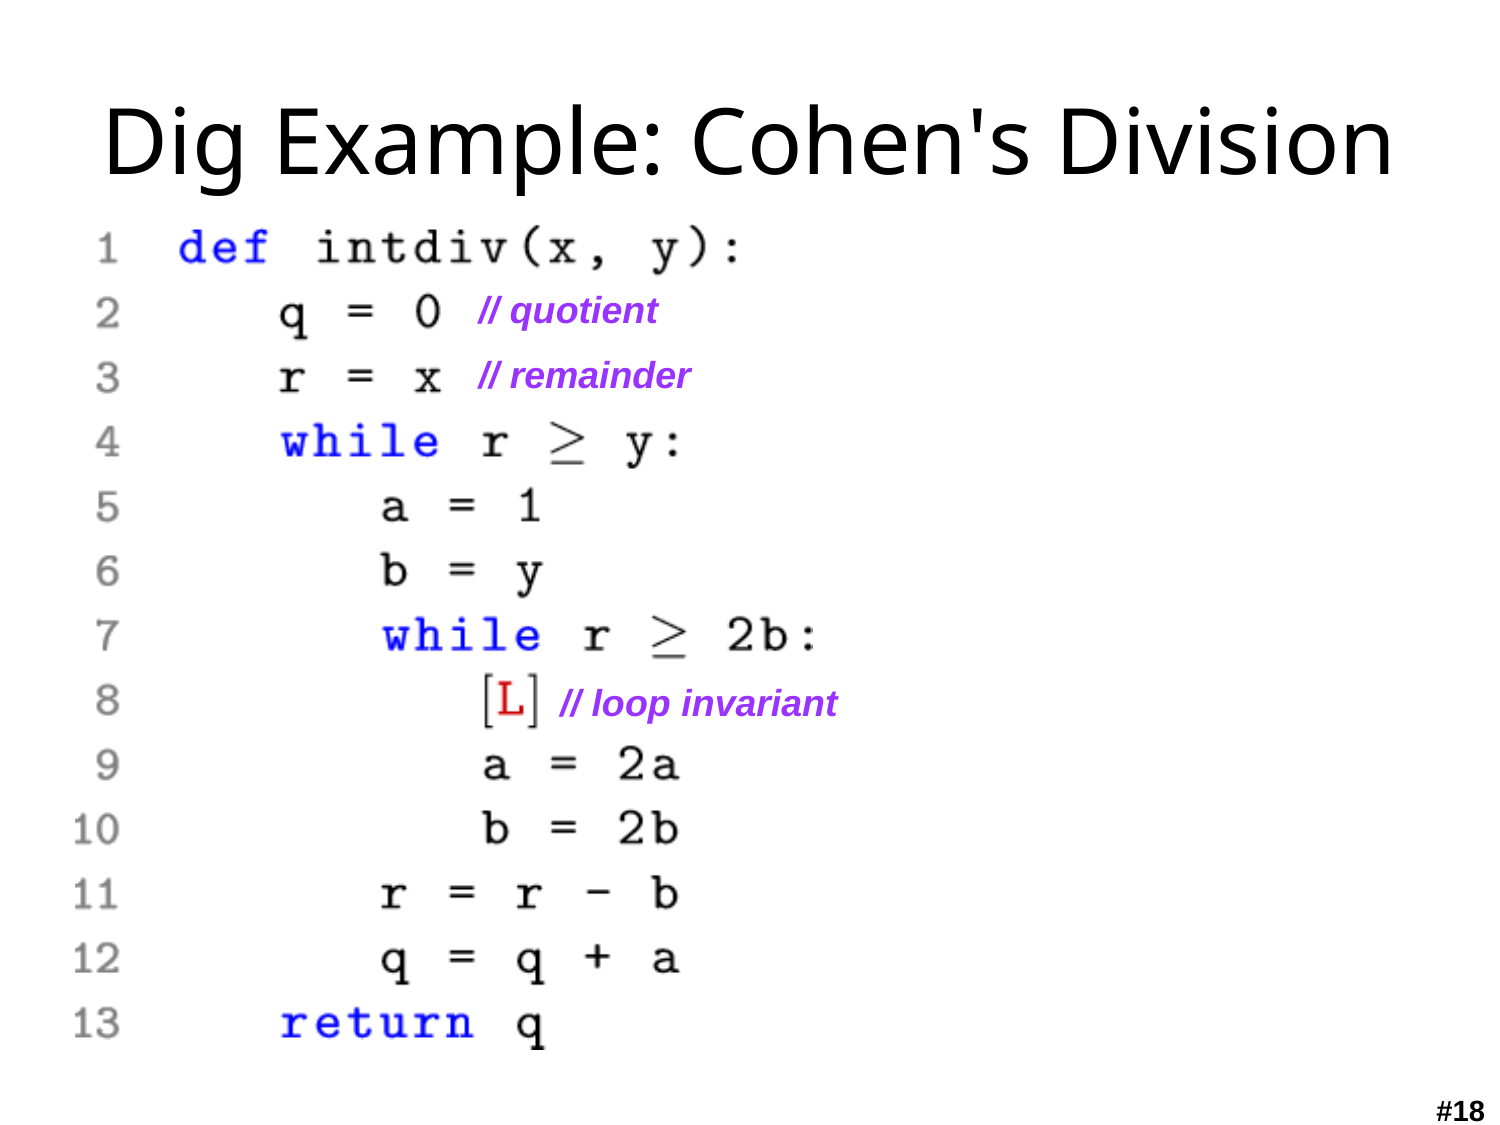

# Dig Example: Cohen's Division
// quotient
// remainder
// loop invariant
18